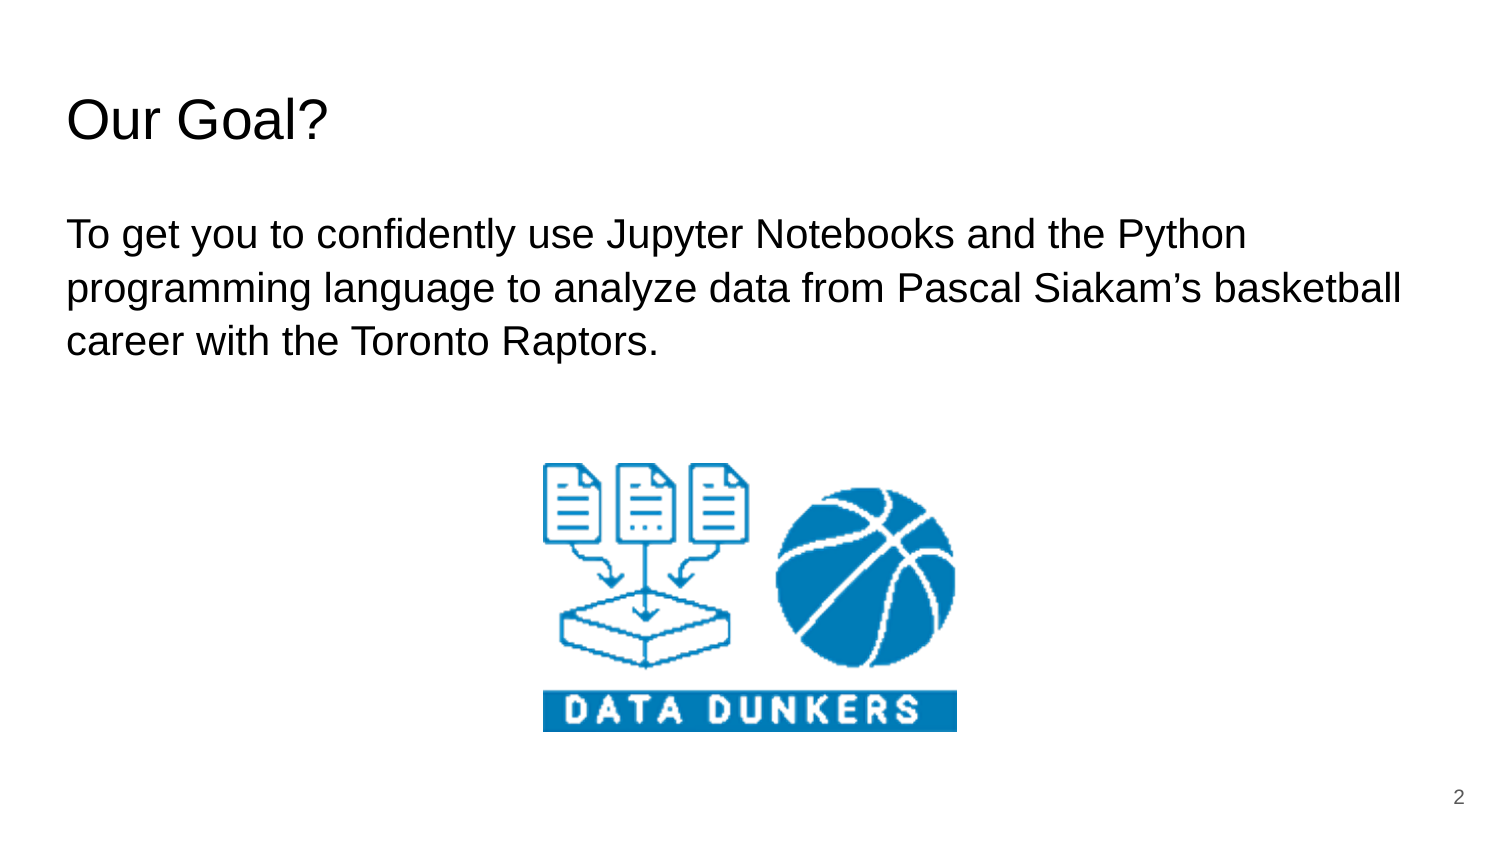

# Our Goal?
To get you to confidently use Jupyter Notebooks and the Python programming language to analyze data from Pascal Siakam’s basketball career with the Toronto Raptors.